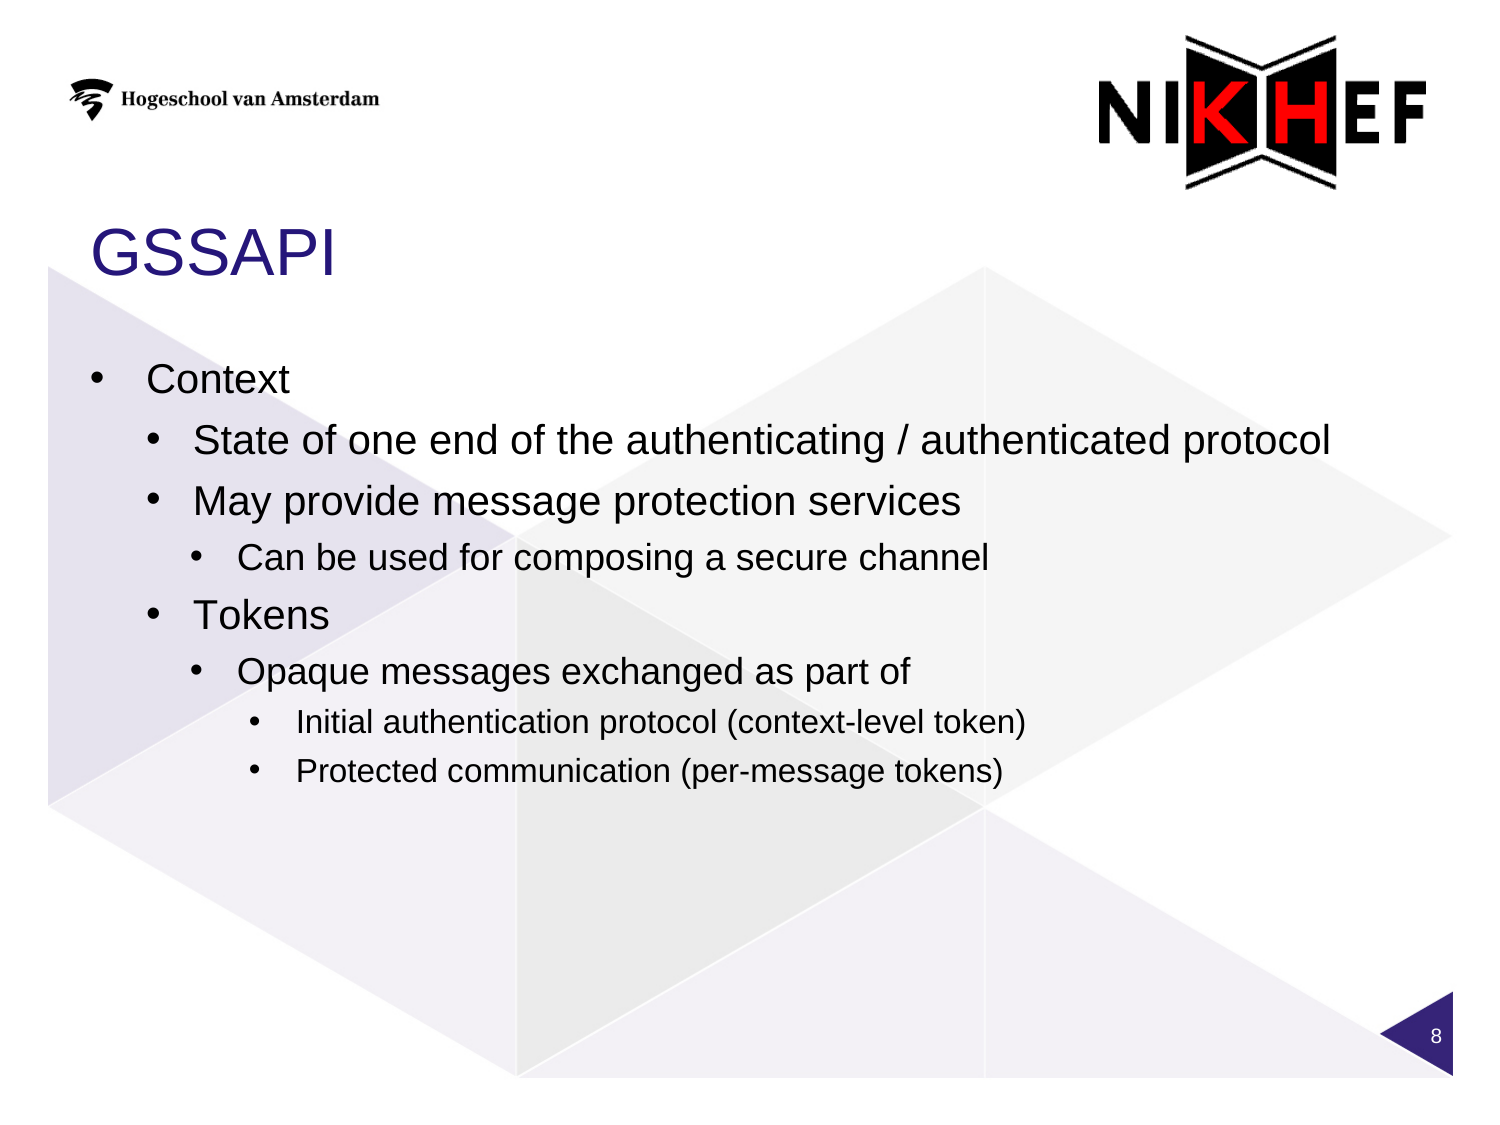

# GSSAPI
Context
State of one end of the authenticating / authenticated protocol
May provide message protection services
Can be used for composing a secure channel
Tokens
Opaque messages exchanged as part of
Initial authentication protocol (context-level token)
Protected communication (per-message tokens)